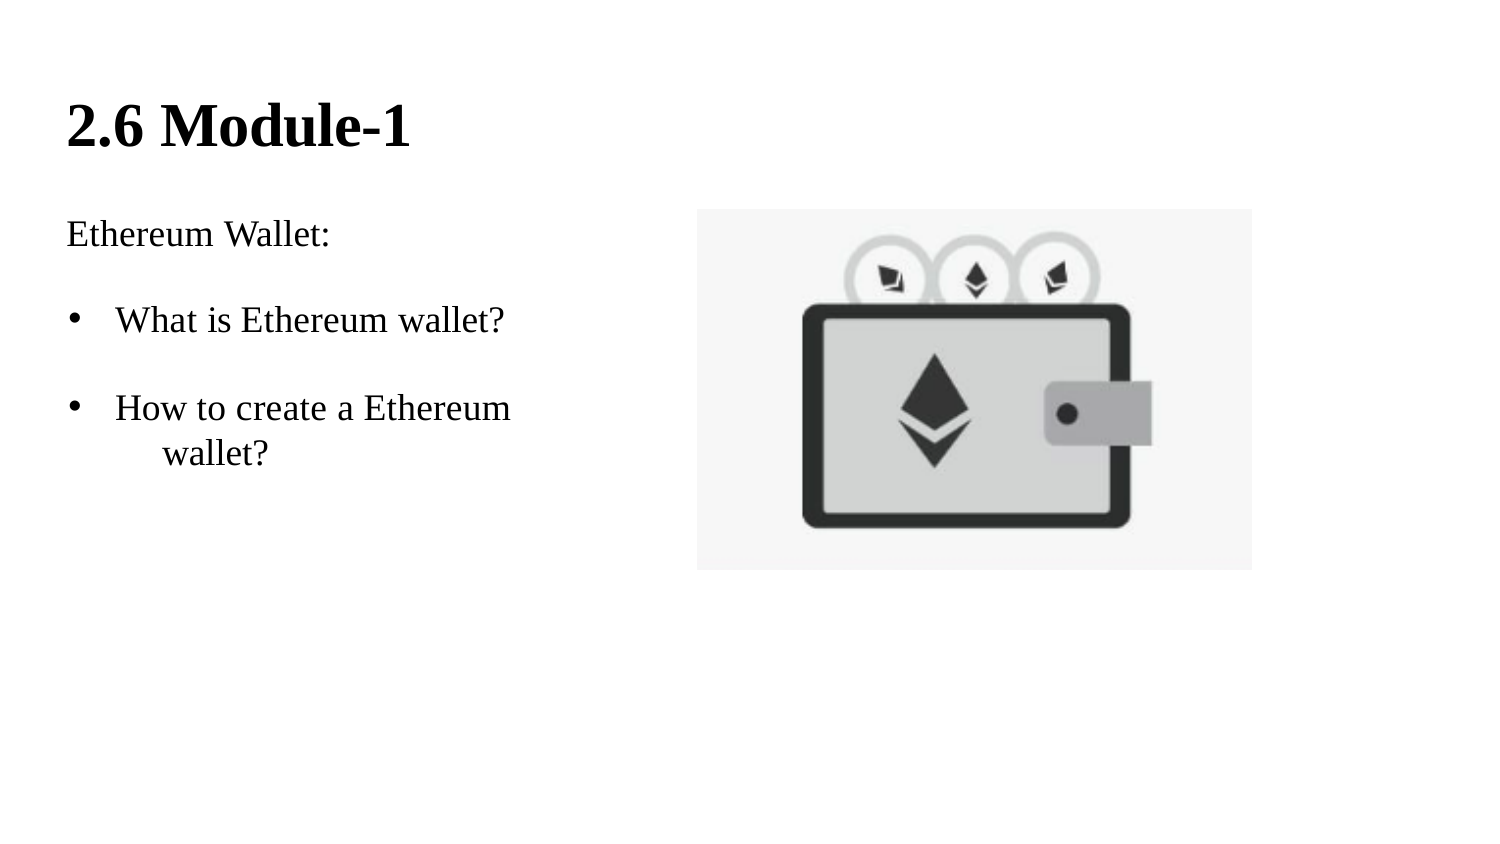

# 2.6 Module-1
Ethereum Wallet:
What is Ethereum wallet?
How to create a Ethereum wallet?